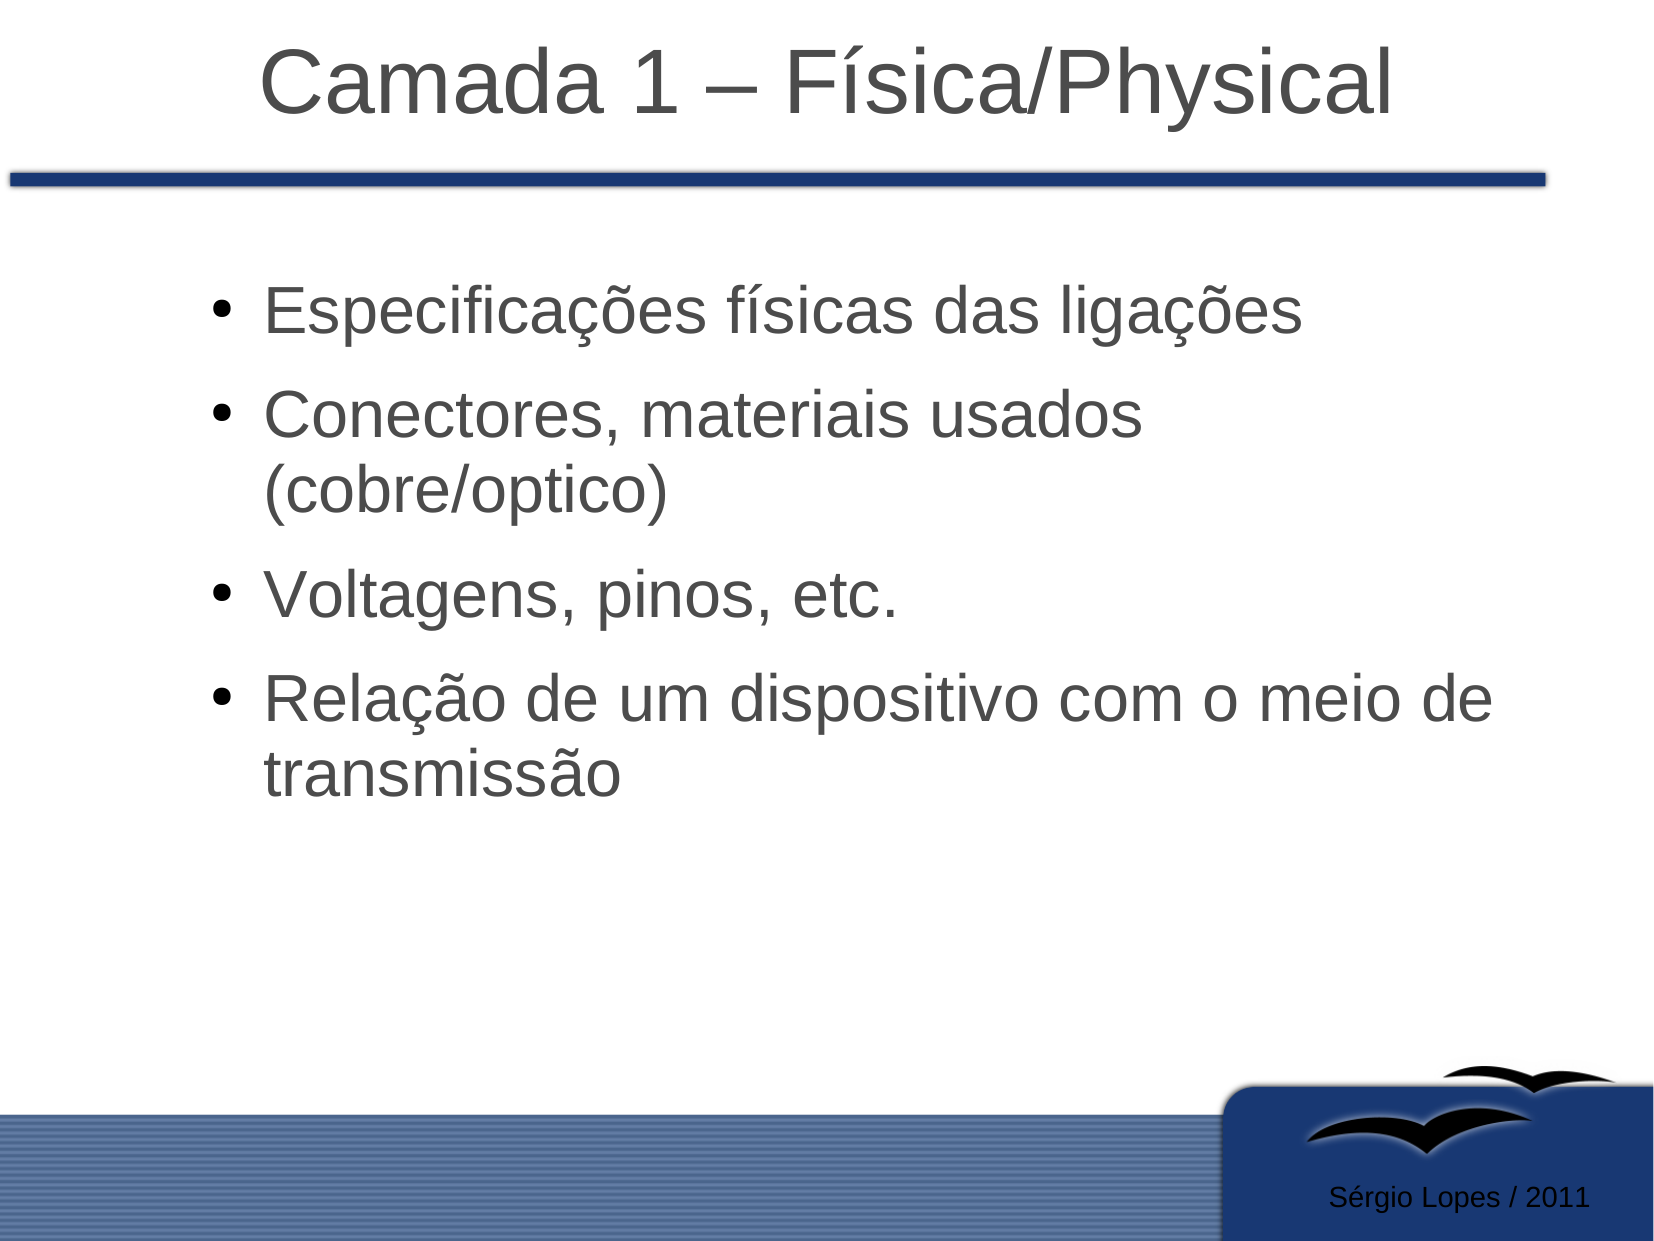

# Camada 1 – Física/Physical
Especificações físicas das ligações
Conectores, materiais usados (cobre/optico)
Voltagens, pinos, etc.
Relação de um dispositivo com o meio de transmissão
Sérgio Lopes / 2011